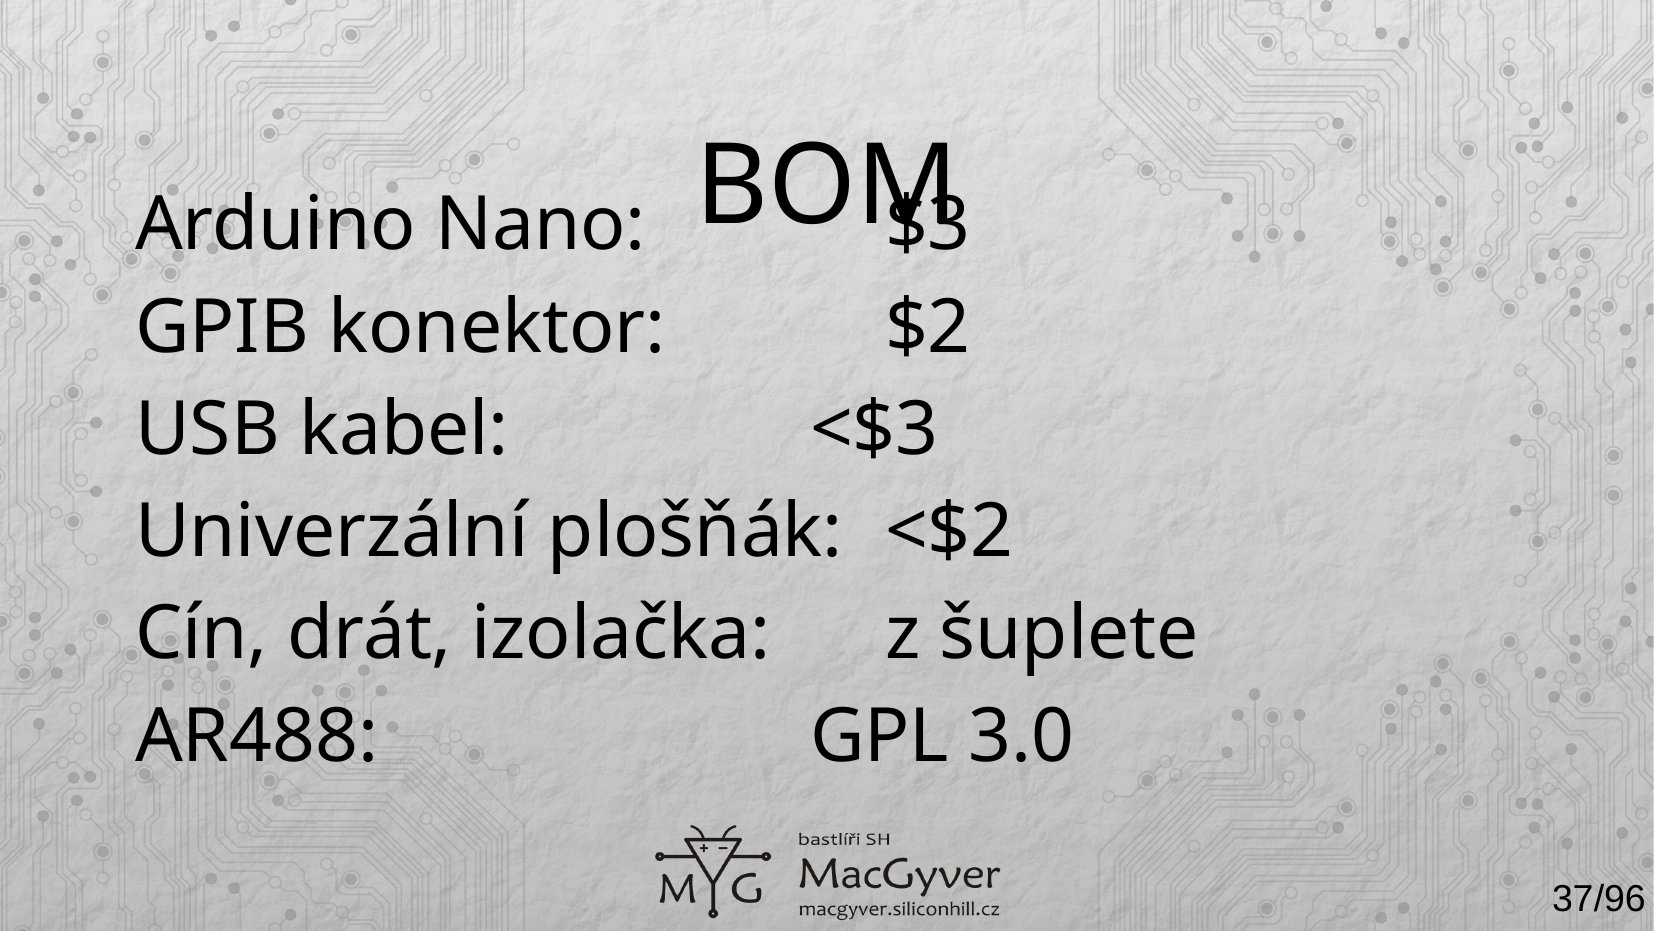

# BOM
Arduino Nano: 			$3
GPIB konektor: 			$2
USB kabel:					<$3
Univerzální plošňák: 	<$2
Cín, drát, izolačka: 		z šuplete
AR488:						GPL 3.0